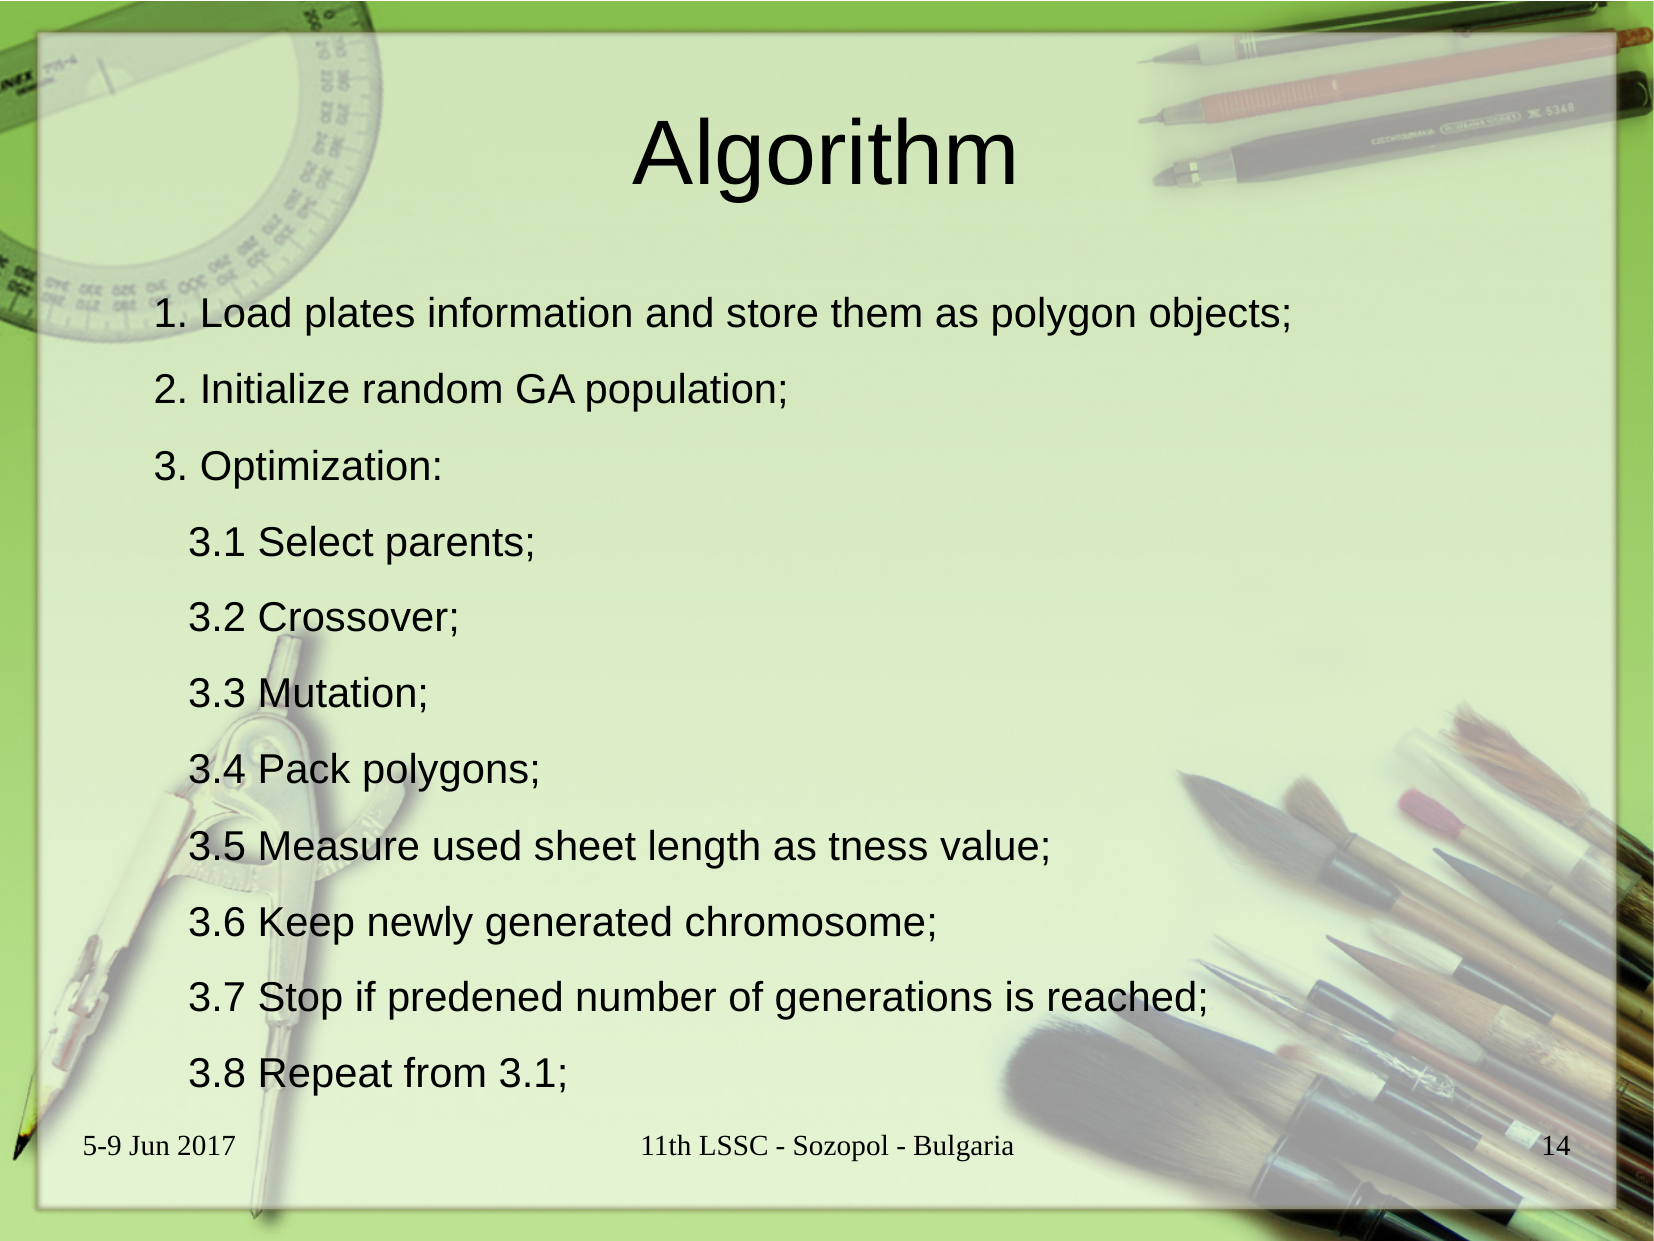

# Algorithm
1. Load plates information and store them as polygon objects;
2. Initialize random GA population;
3. Optimization:
 3.1 Select parents;
 3.2 Crossover;
 3.3 Mutation;
 3.4 Pack polygons;
 3.5 Measure used sheet length as tness value;
 3.6 Keep newly generated chromosome;
 3.7 Stop if predened number of generations is reached;
 3.8 Repeat from 3.1;
5-9 Jun 2017
11th LSSC - Sozopol - Bulgaria
14